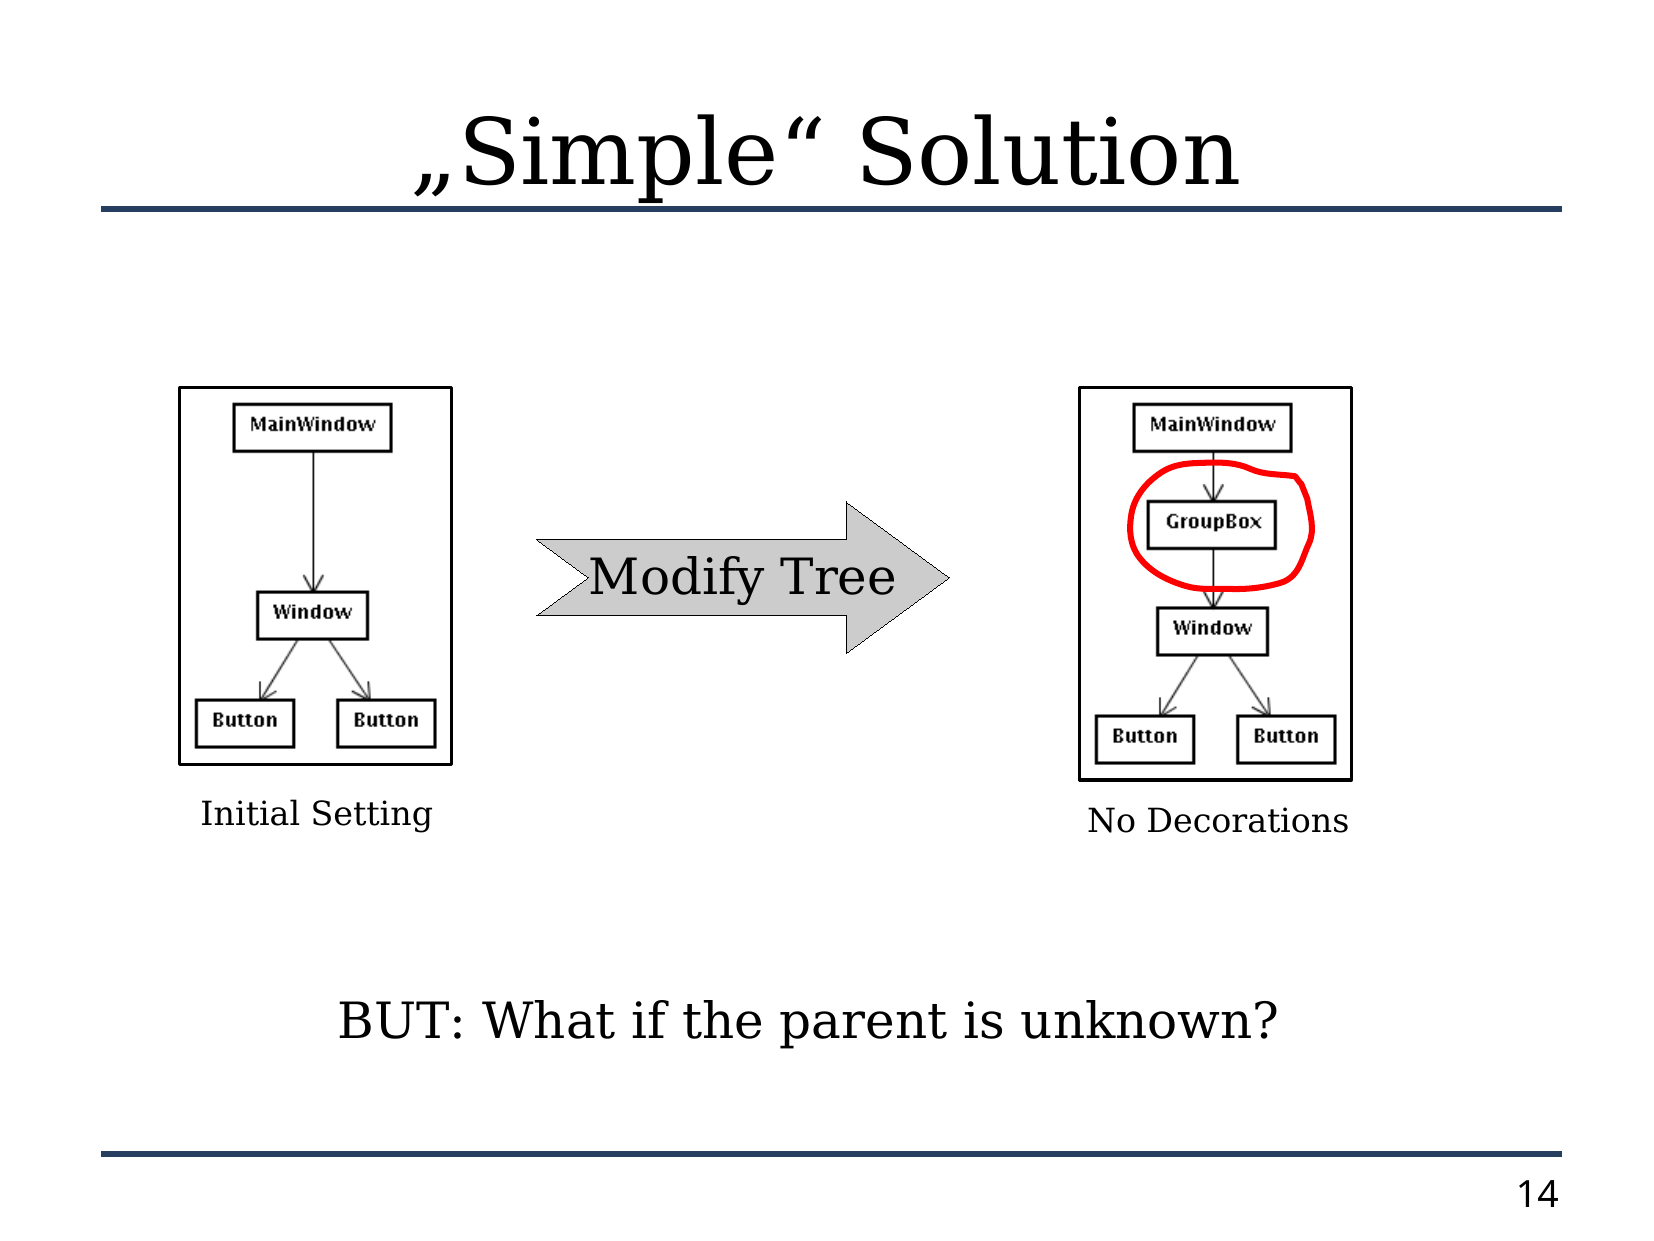

# „Simple“ Solution
Modify Tree
Initial Setting
No Decorations
BUT: What if the parent is unknown?